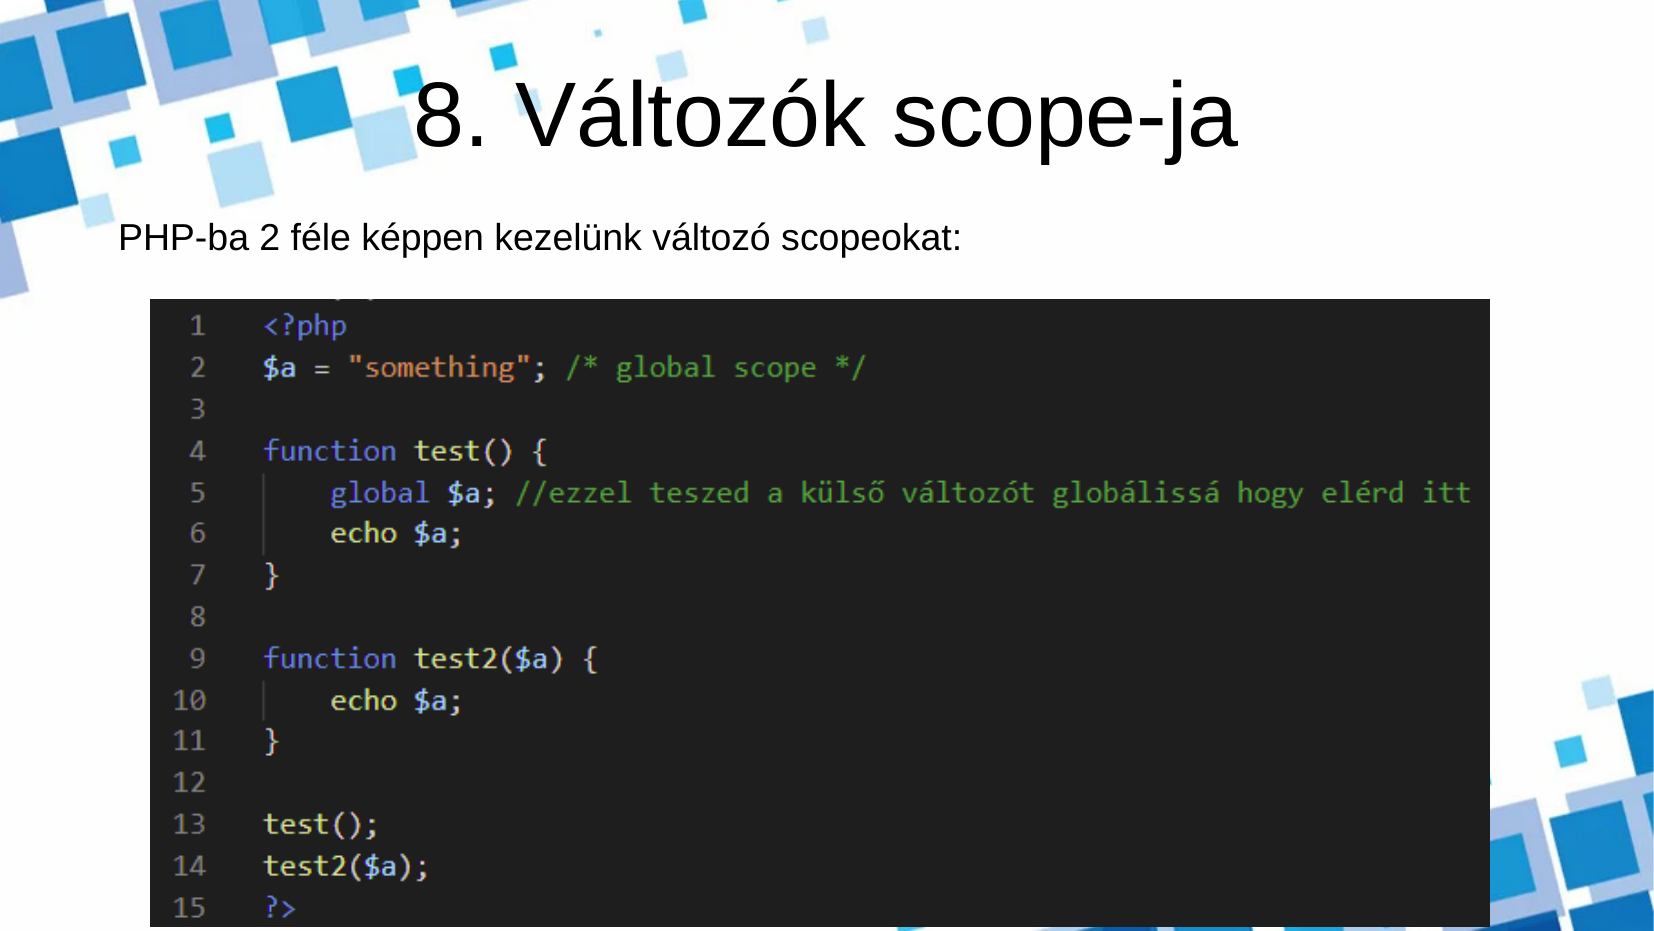

# 8. Változók scope-ja
PHP-ba 2 féle képpen kezelünk változó scopeokat: